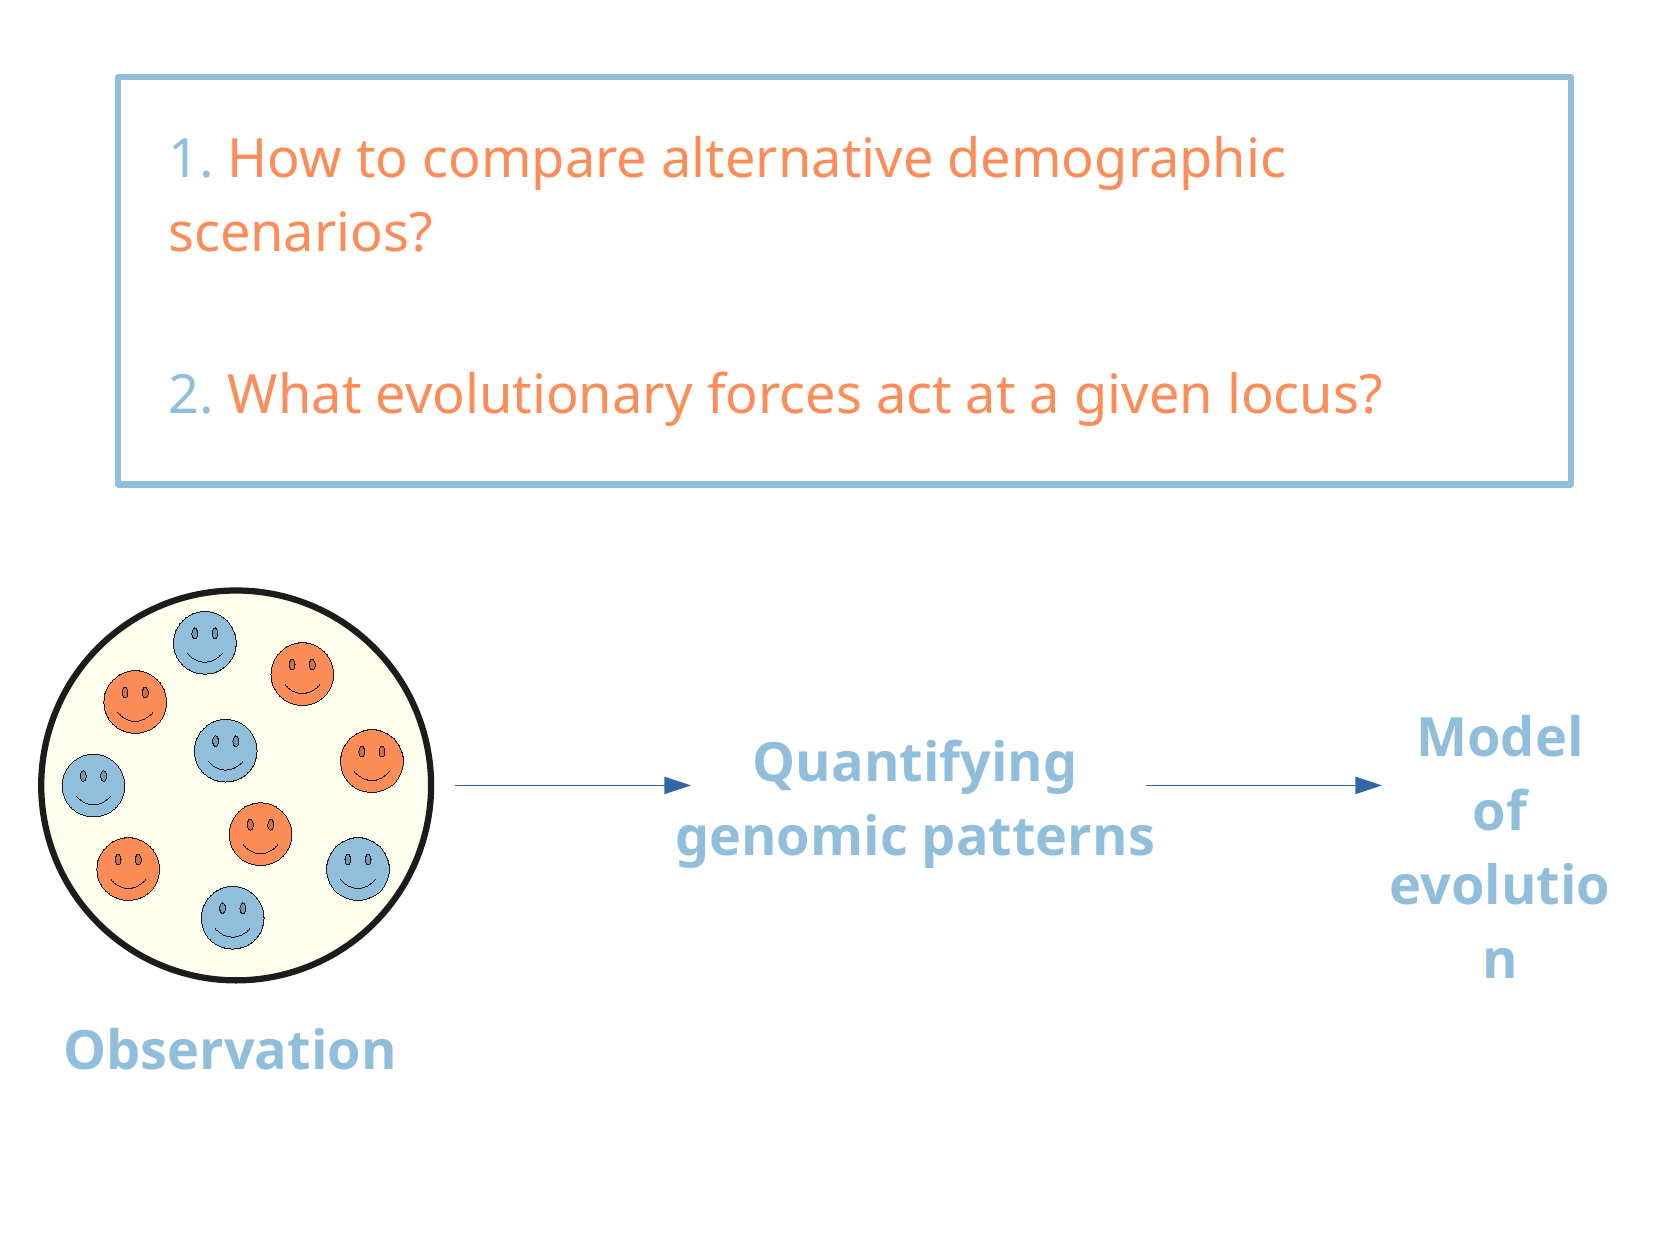

1. How to compare alternative demographic scenarios?
2. What evolutionary forces act at a given locus?
Model
of
evolution
Quantifying
genomic patterns
Observation